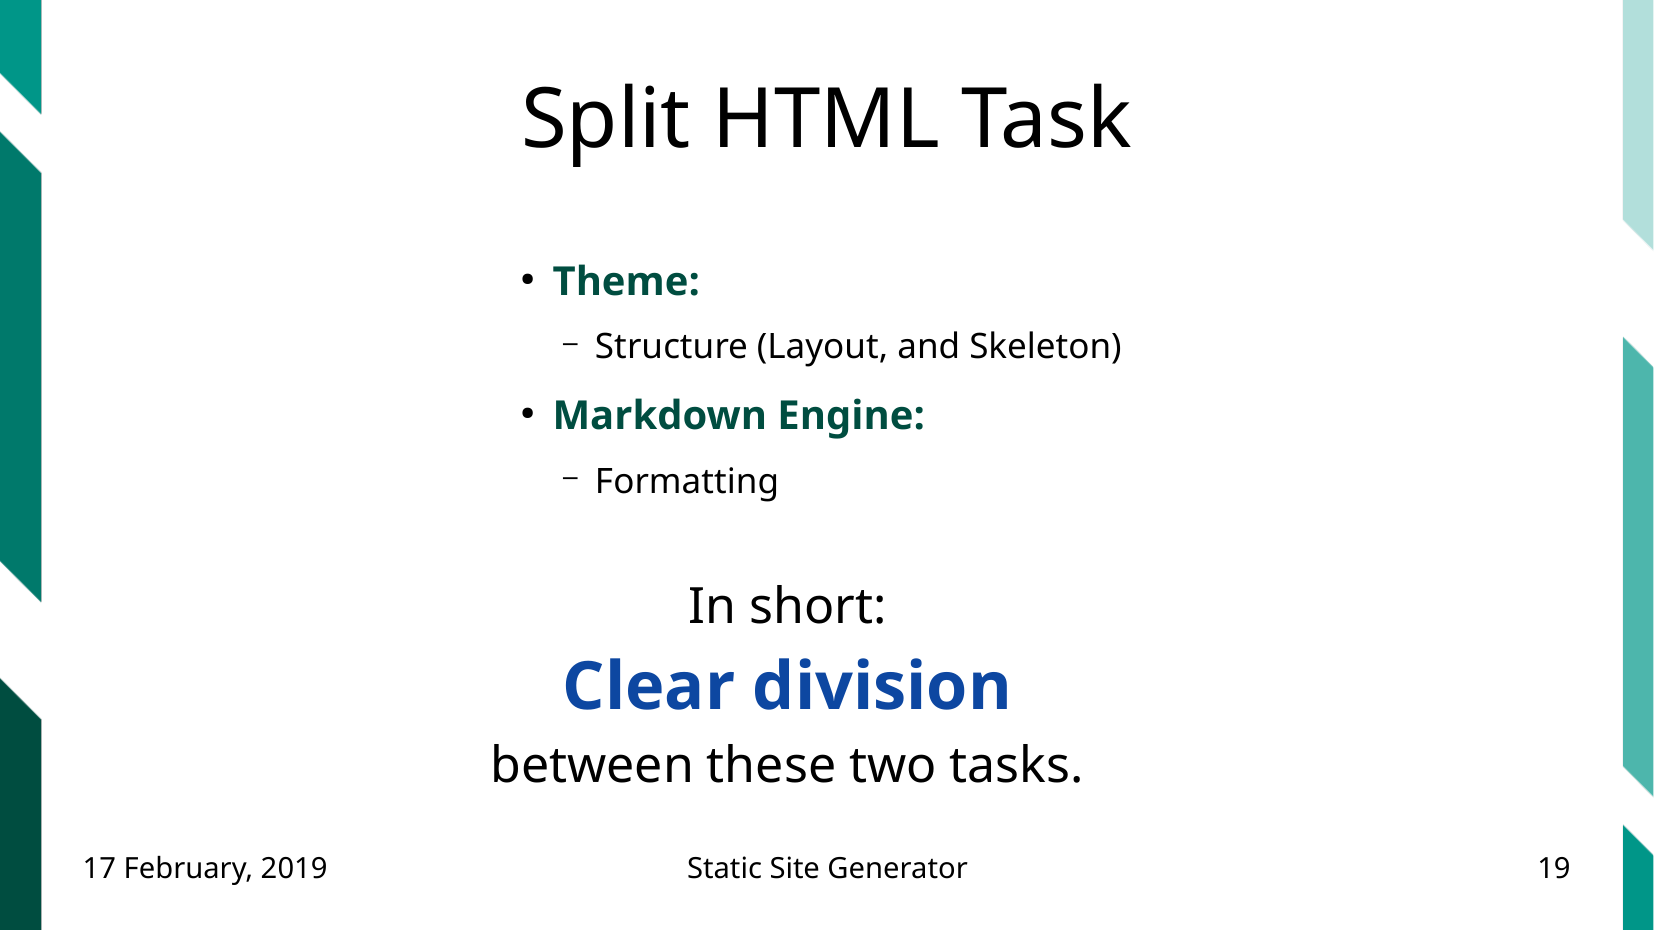

# Split HTML Task
Theme:
Structure (Layout, and Skeleton)
Markdown Engine:
Formatting
In short:
Clear division
between these two tasks.
17 February, 2019
Static Site Generator
19